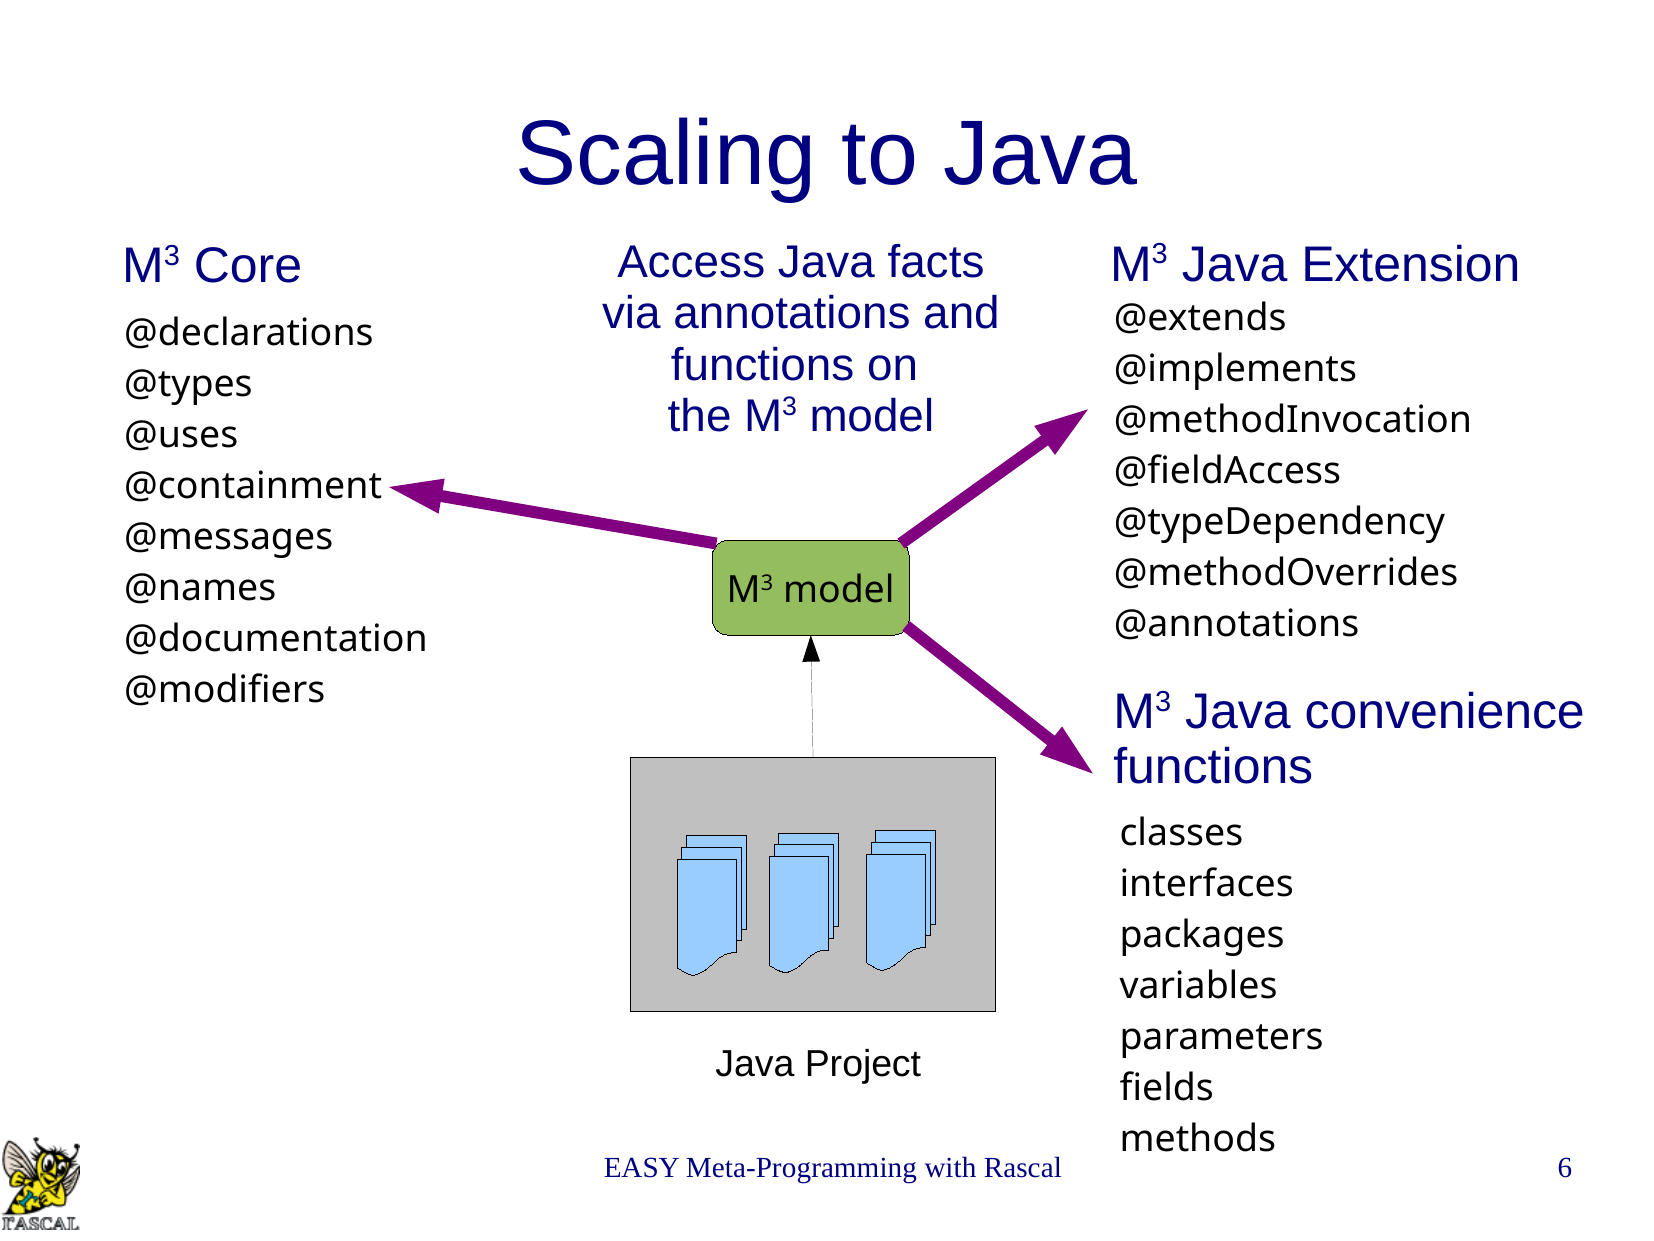

# Scaling to Java
M3 Java Extension
@extends
@implements
@methodInvocation
@fieldAccess
@typeDependency
@methodOverrides
@annotations
Access Java facts
via annotations and
functions on
the M3 model
M3 Core
@declarations
@types
@uses
@containment
@messages
@names
@documentation
@modifiers
M3 model
M3 Java convenience
functions
classes
interfaces
packages
variables
parameters
fields
methods
Java Project
6